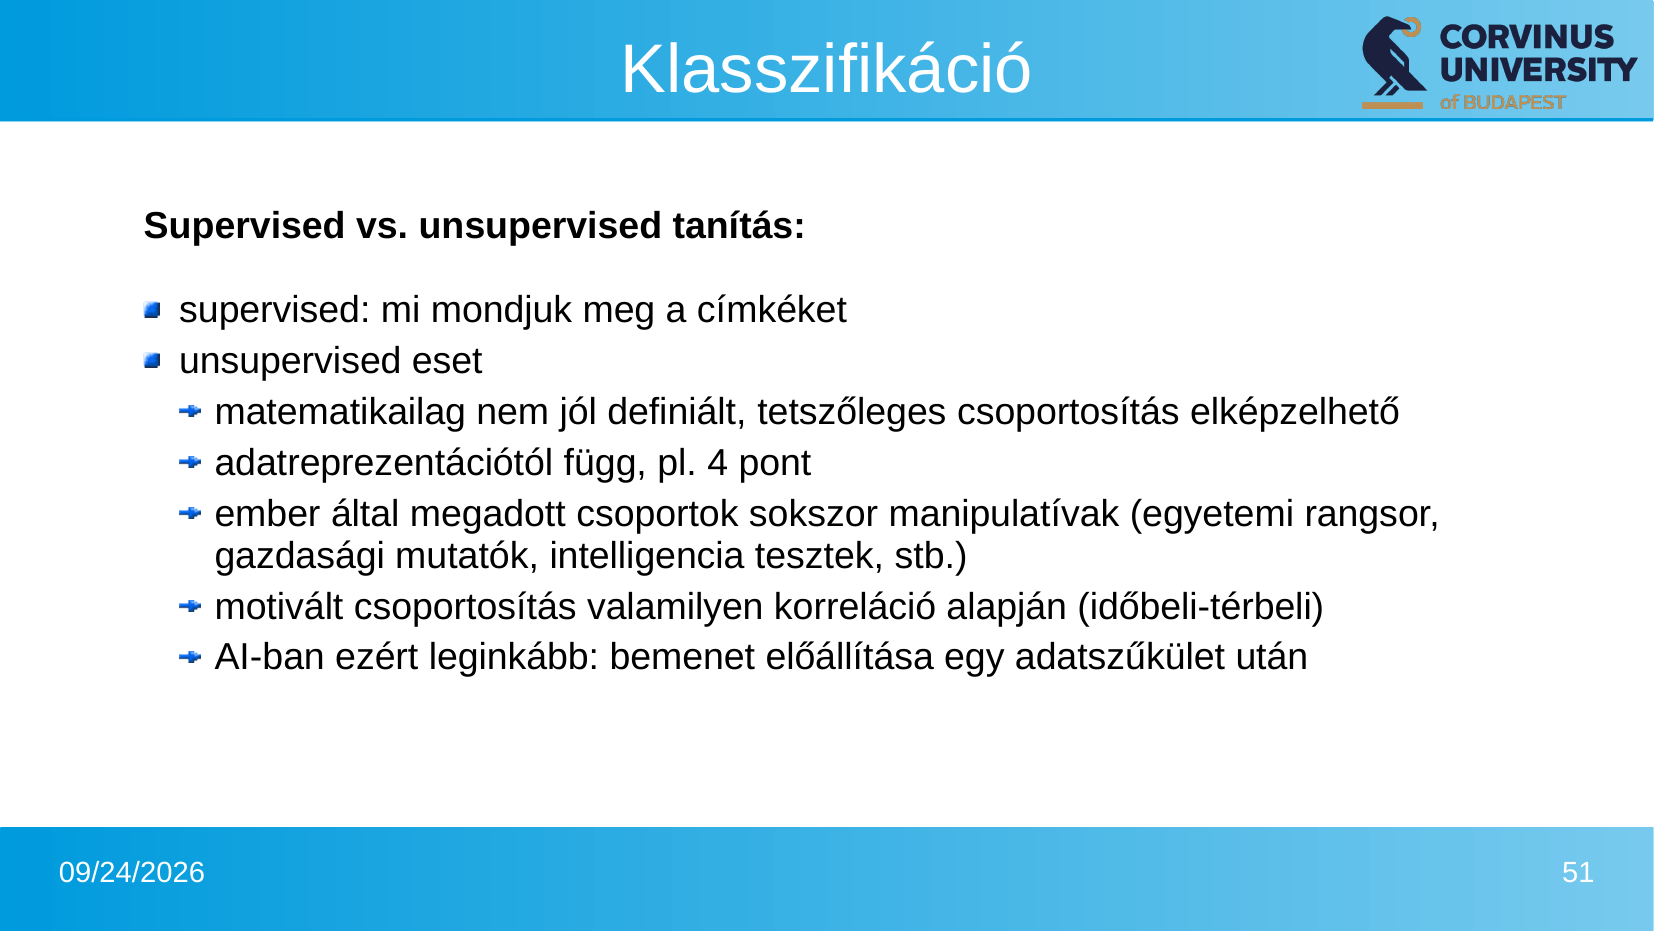

# Klasszifikáció
Supervised vs. unsupervised tanítás:
supervised: mi mondjuk meg a címkéket
unsupervised eset
matematikailag nem jól definiált, tetszőleges csoportosítás elképzelhető
adatreprezentációtól függ, pl. 4 pont
ember által megadott csoportok sokszor manipulatívak (egyetemi rangsor, gazdasági mutatók, intelligencia tesztek, stb.)
motivált csoportosítás valamilyen korreláció alapján (időbeli-térbeli)
AI-ban ezért leginkább: bemenet előállítása egy adatszűkület után
51